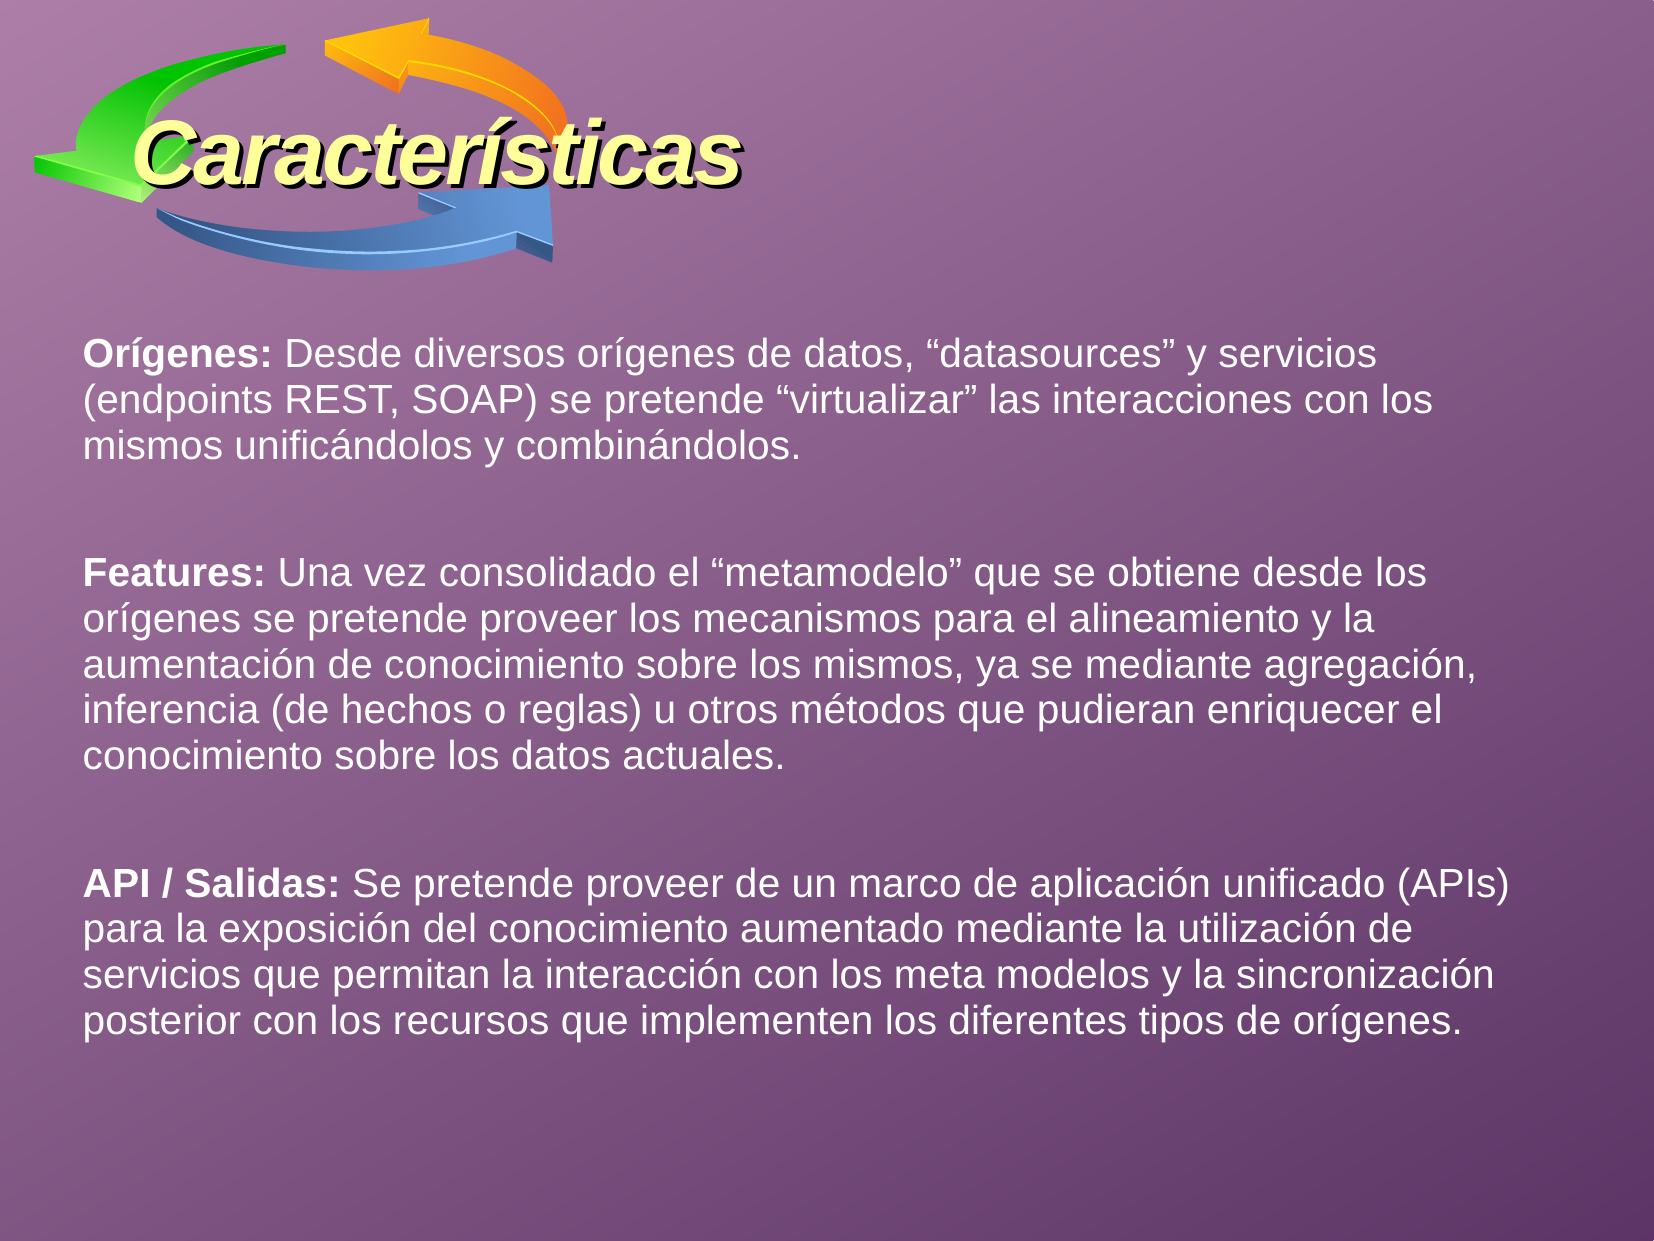

# Características
Orígenes: Desde diversos orígenes de datos, “datasources” y servicios (endpoints REST, SOAP) se pretende “virtualizar” las interacciones con los mismos unificándolos y combinándolos.
Features: Una vez consolidado el “metamodelo” que se obtiene desde los orígenes se pretende proveer los mecanismos para el alineamiento y la aumentación de conocimiento sobre los mismos, ya se mediante agregación, inferencia (de hechos o reglas) u otros métodos que pudieran enriquecer el conocimiento sobre los datos actuales.
API / Salidas: Se pretende proveer de un marco de aplicación unificado (APIs) para la exposición del conocimiento aumentado mediante la utilización de servicios que permitan la interacción con los meta modelos y la sincronización posterior con los recursos que implementen los diferentes tipos de orígenes.